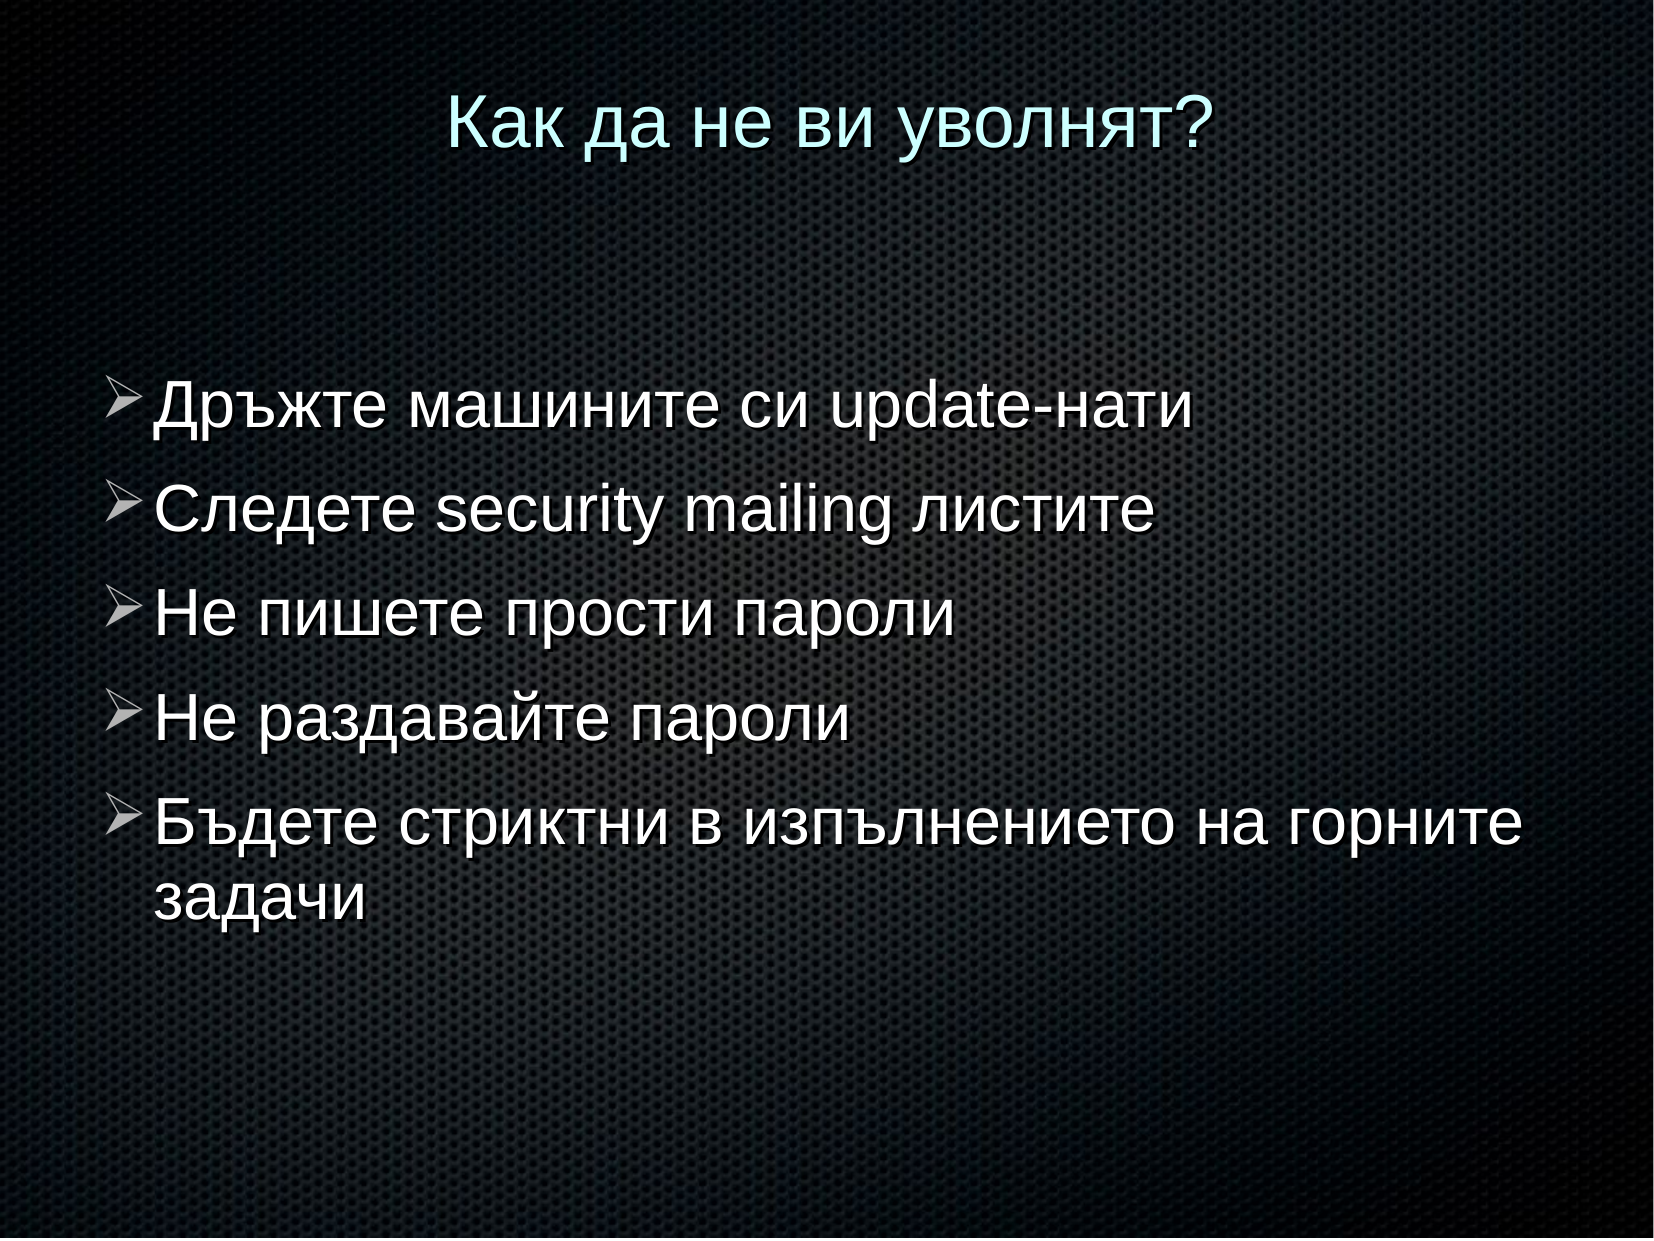

# Как да не ви уволнят?
Дръжте машините си update-нати
Следете security mailing листите
Не пишете прости пароли
Не раздавайте пароли
Бъдете стриктни в изпълнението на горните задачи